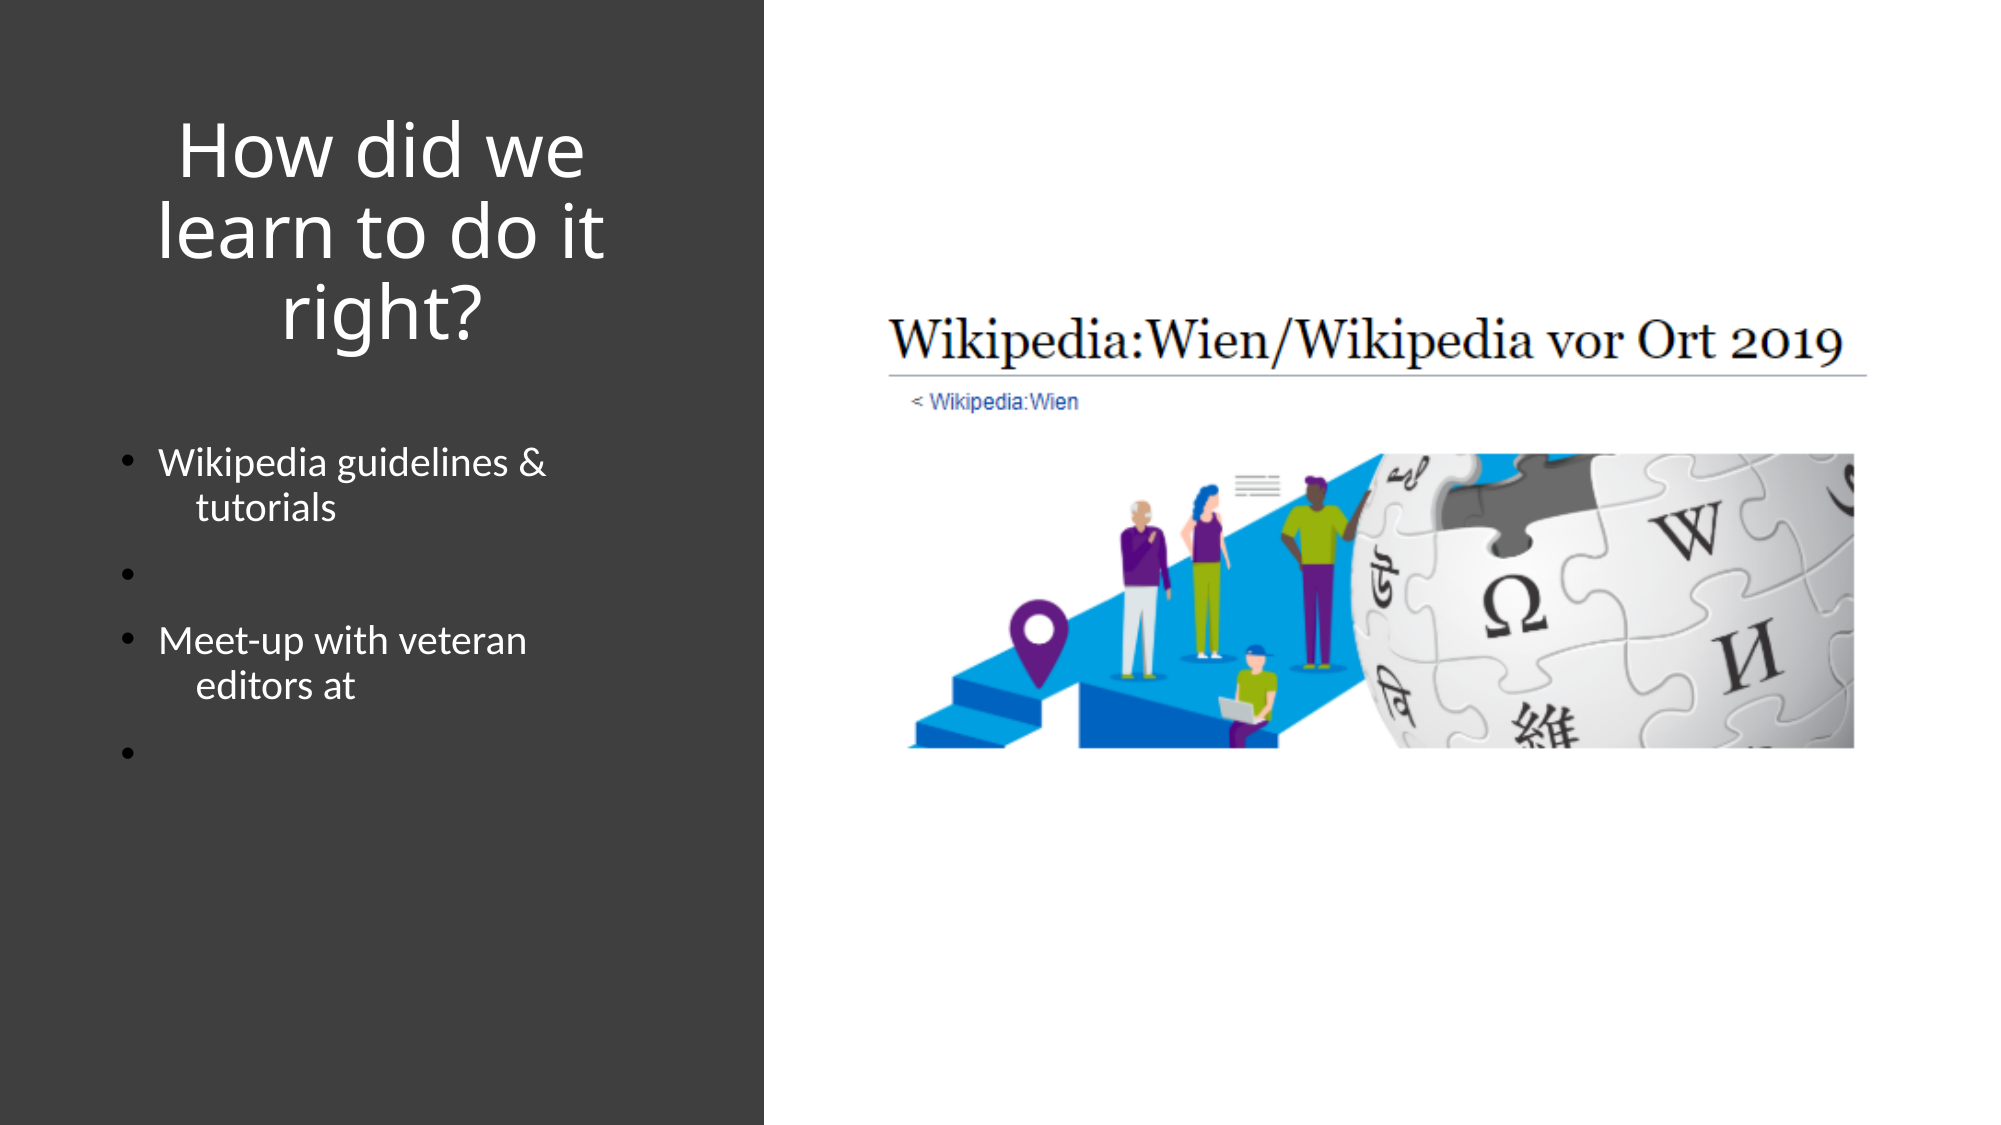

# How did we learn to do it right?
Wikipedia guidelines & tutorials
Meet-up with veteran editors at